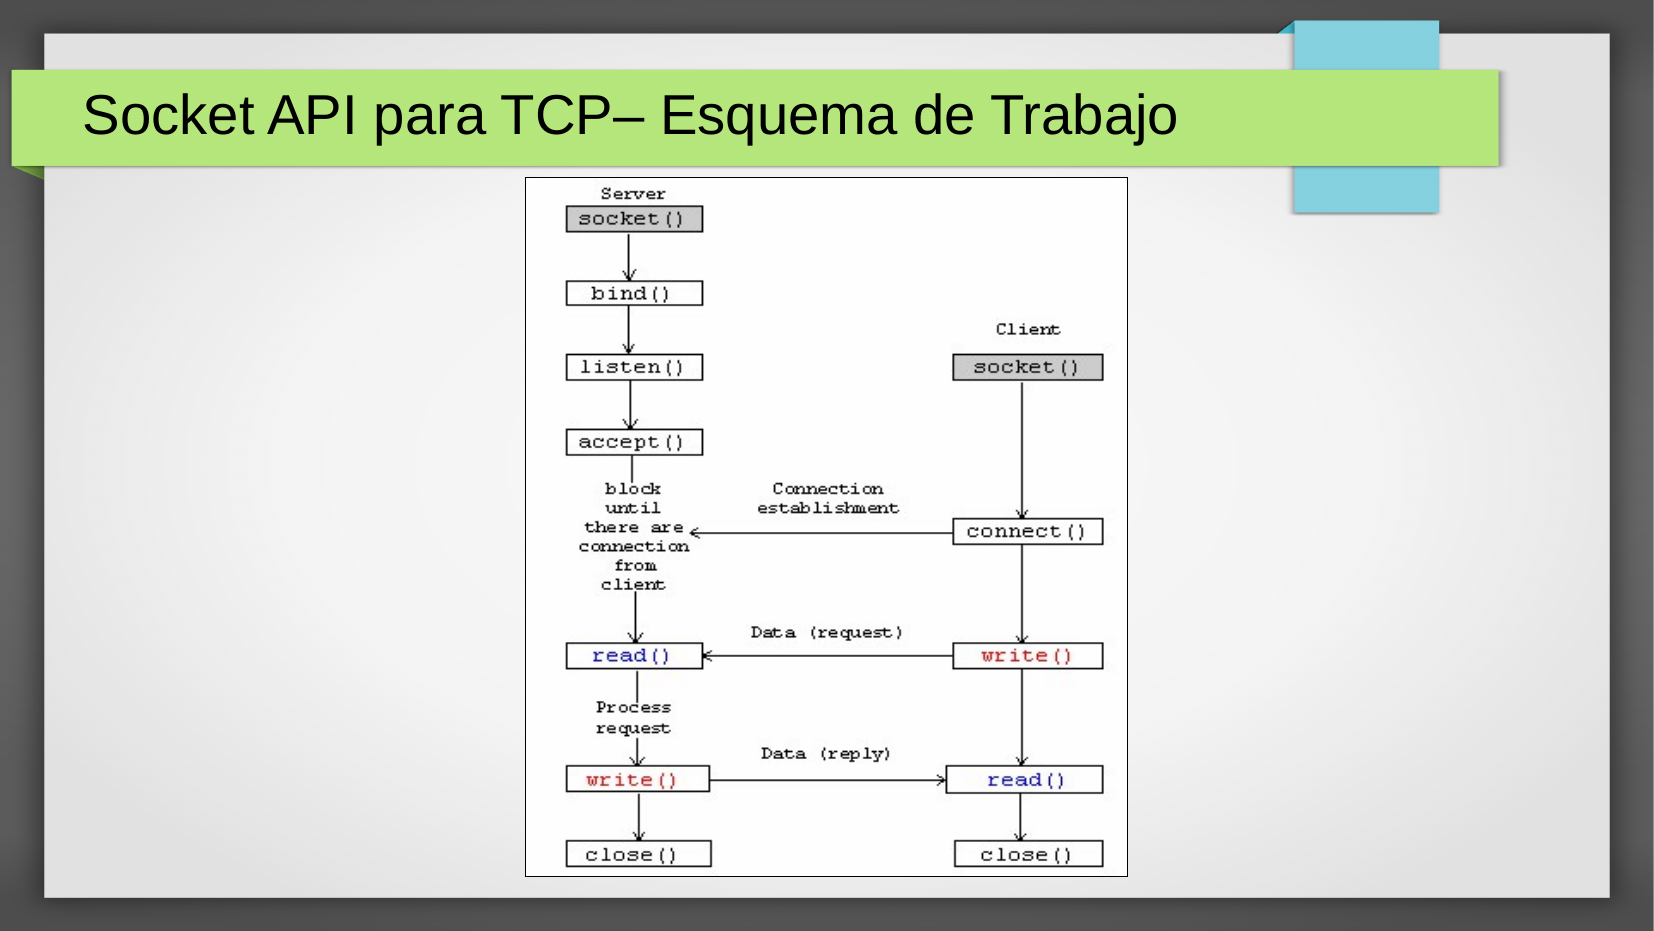

# Socket API para TCP– Esquema de Trabajo